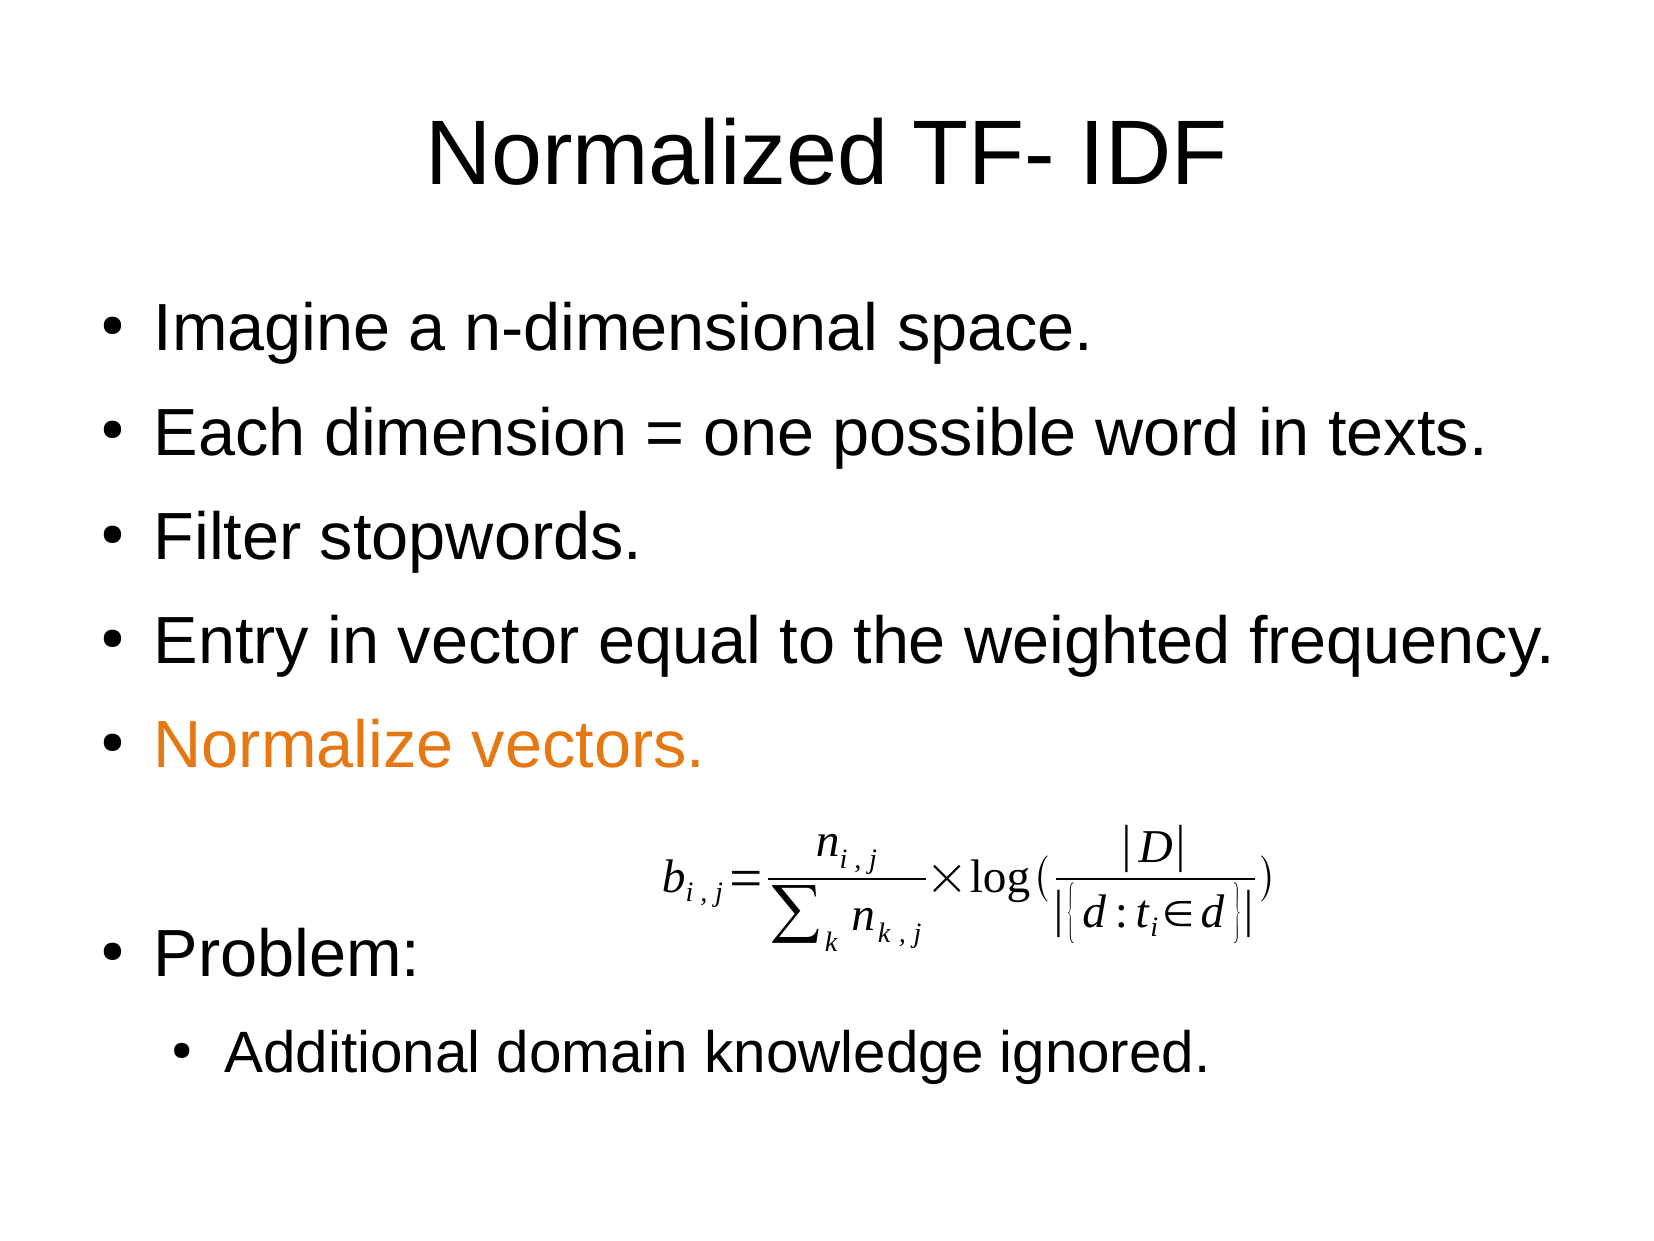

# Normalized TF- IDF
Imagine a n-dimensional space.
Each dimension = one possible word in texts.
Filter stopwords.
Entry in vector equal to the weighted frequency.
Normalize vectors.
Problem:
Additional domain knowledge ignored.